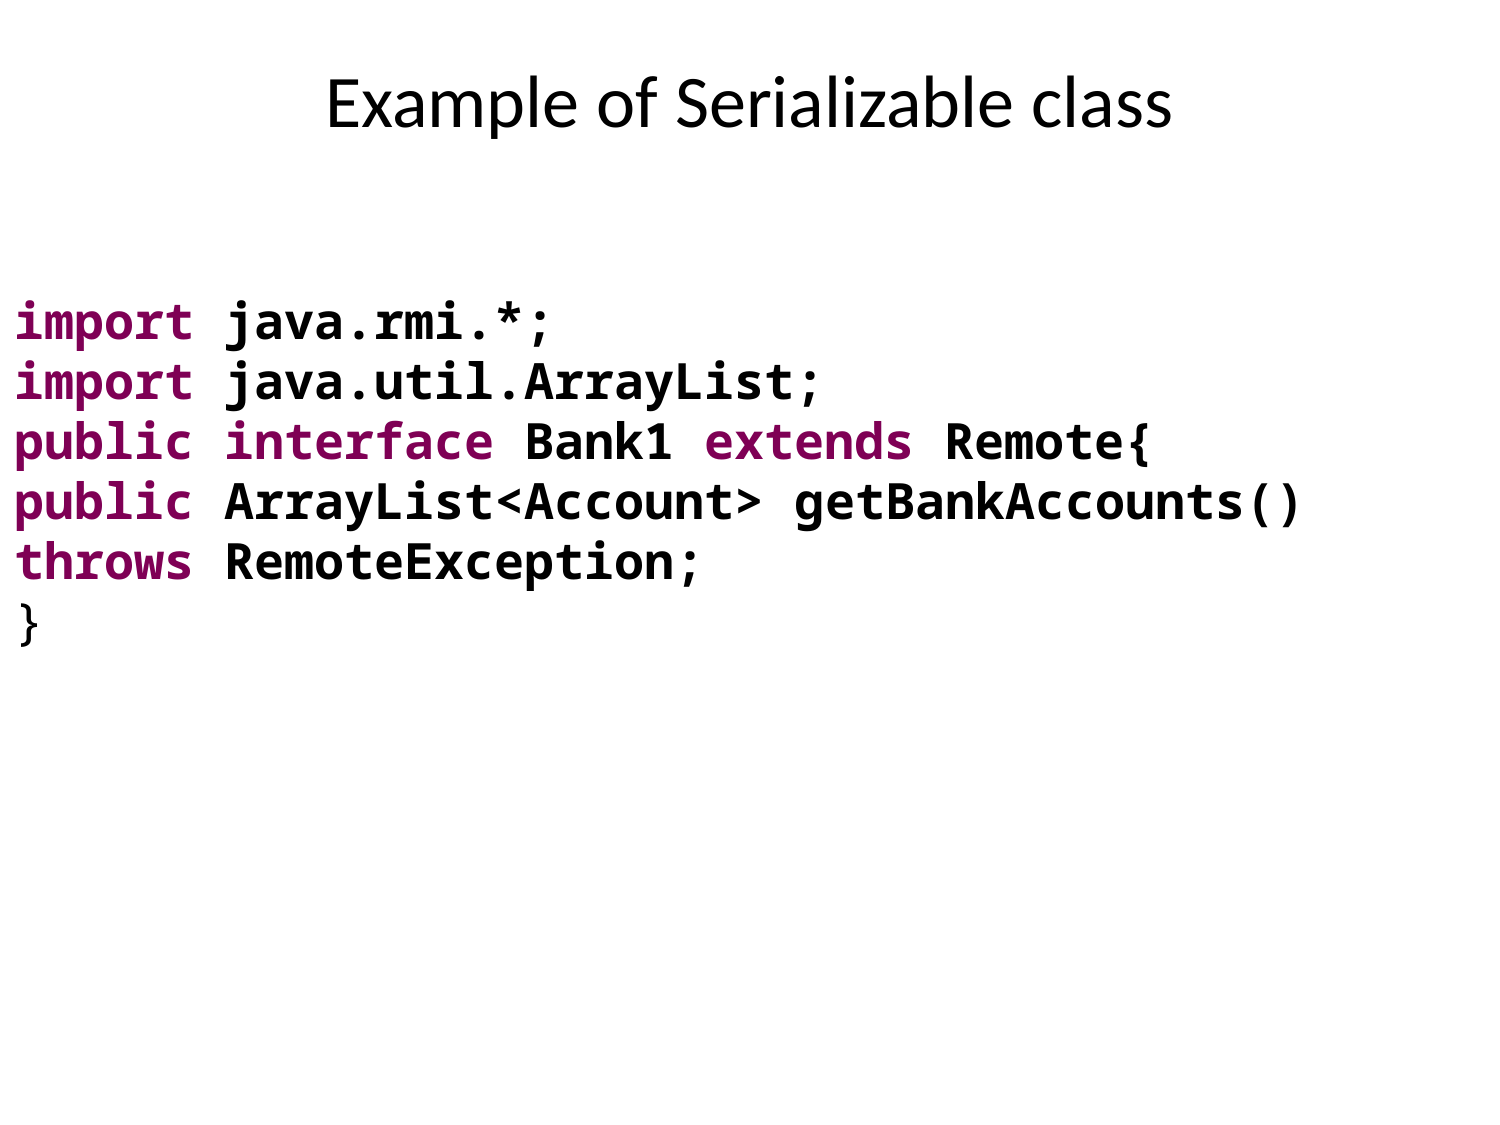

# Example of Serializable class
import java.rmi.*;
import java.util.ArrayList;
public interface Bank1 extends Remote{
public ArrayList<Account> getBankAccounts() throws RemoteException;
}